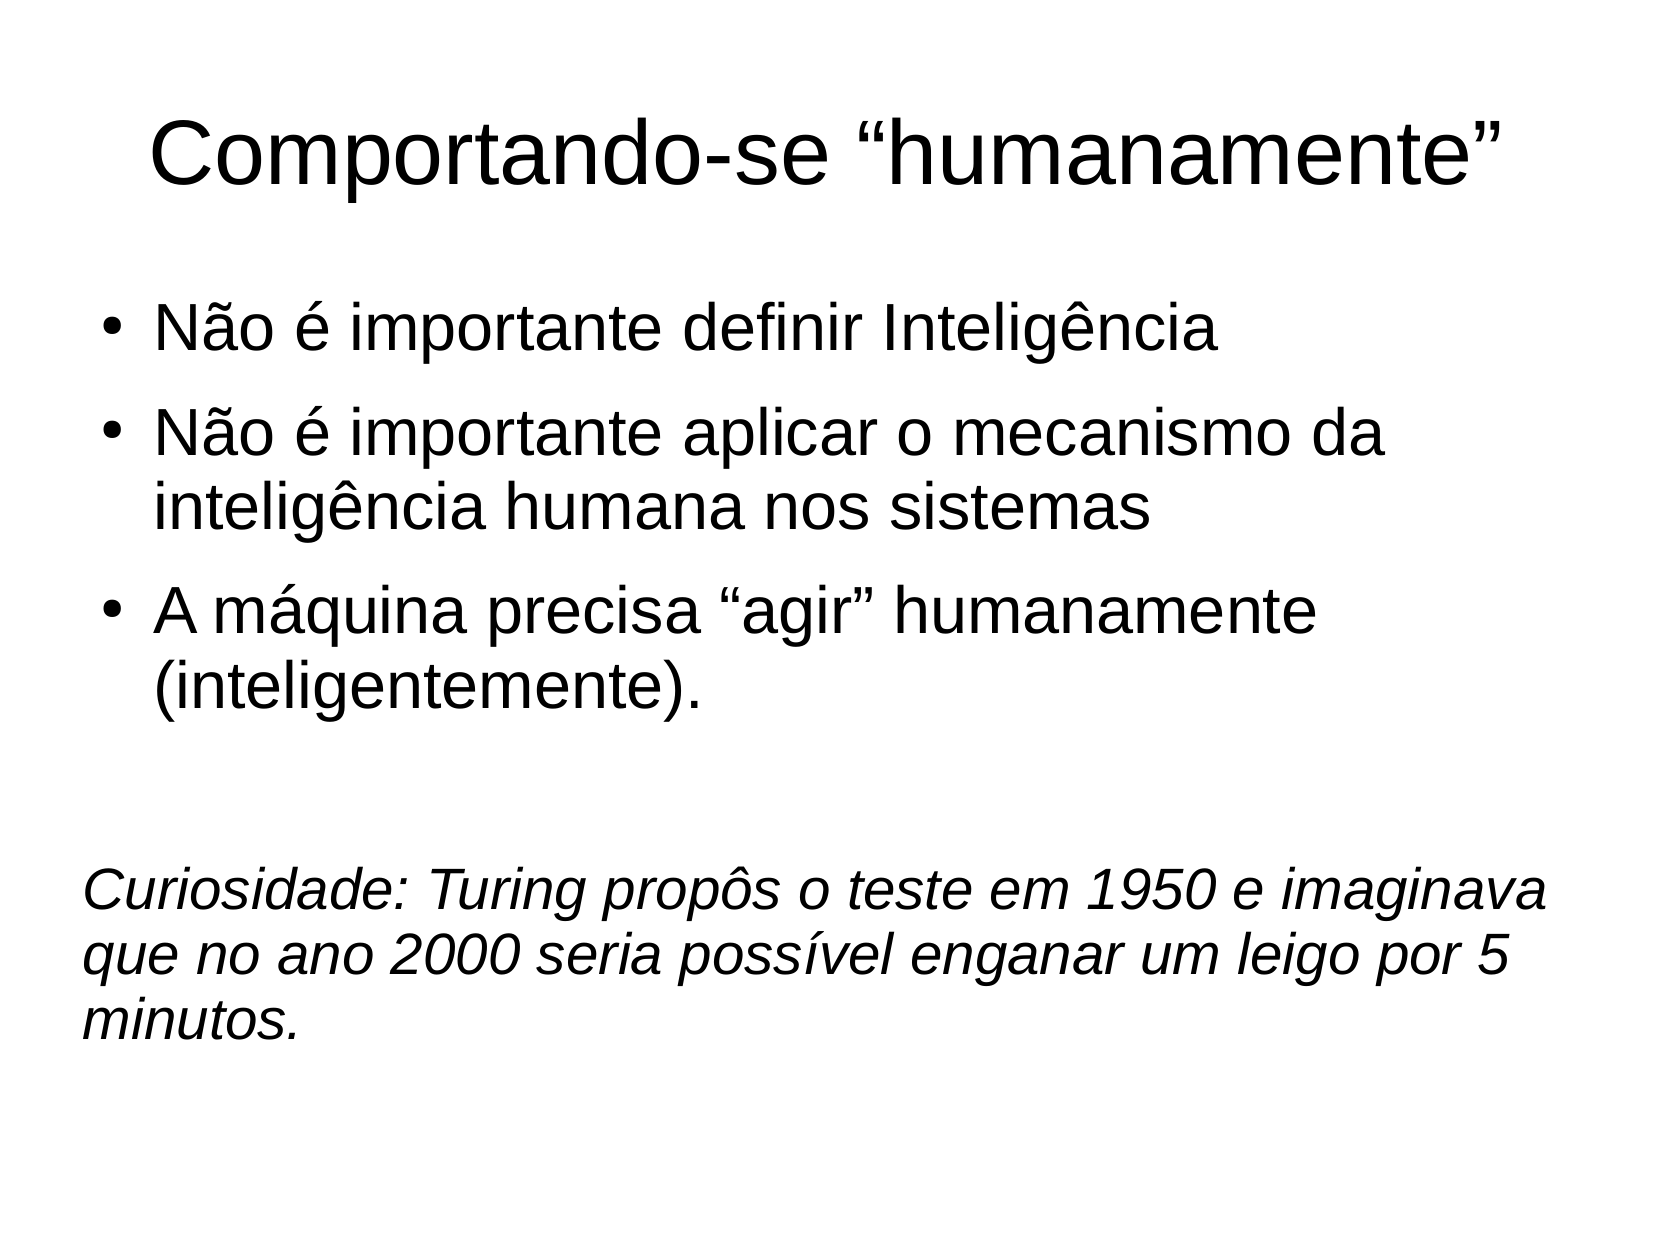

# Comportando-se “humanamente”
Não é importante definir Inteligência
Não é importante aplicar o mecanismo da inteligência humana nos sistemas
A máquina precisa “agir” humanamente (inteligentemente).
Curiosidade: Turing propôs o teste em 1950 e imaginava que no ano 2000 seria possível enganar um leigo por 5 minutos.